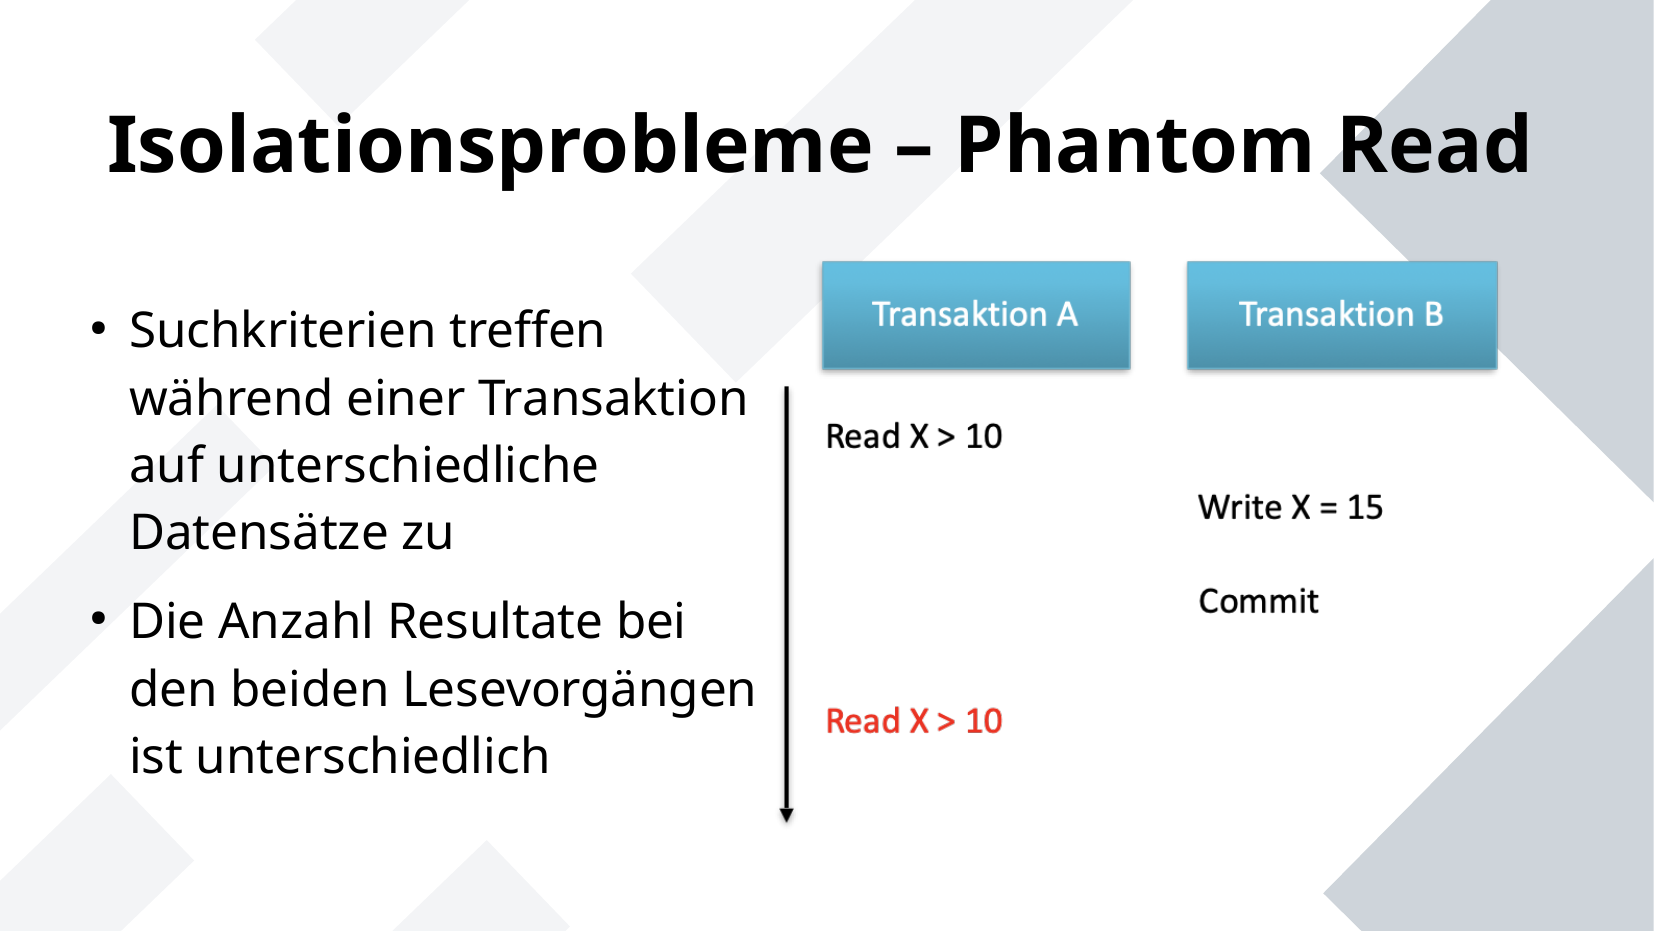

# Isolationsprobleme – Phantom Read
Suchkriterien treffen während einer Transaktion auf unterschiedliche Datensätze zu
Die Anzahl Resultate bei den beiden Lesevorgängen ist unterschiedlich